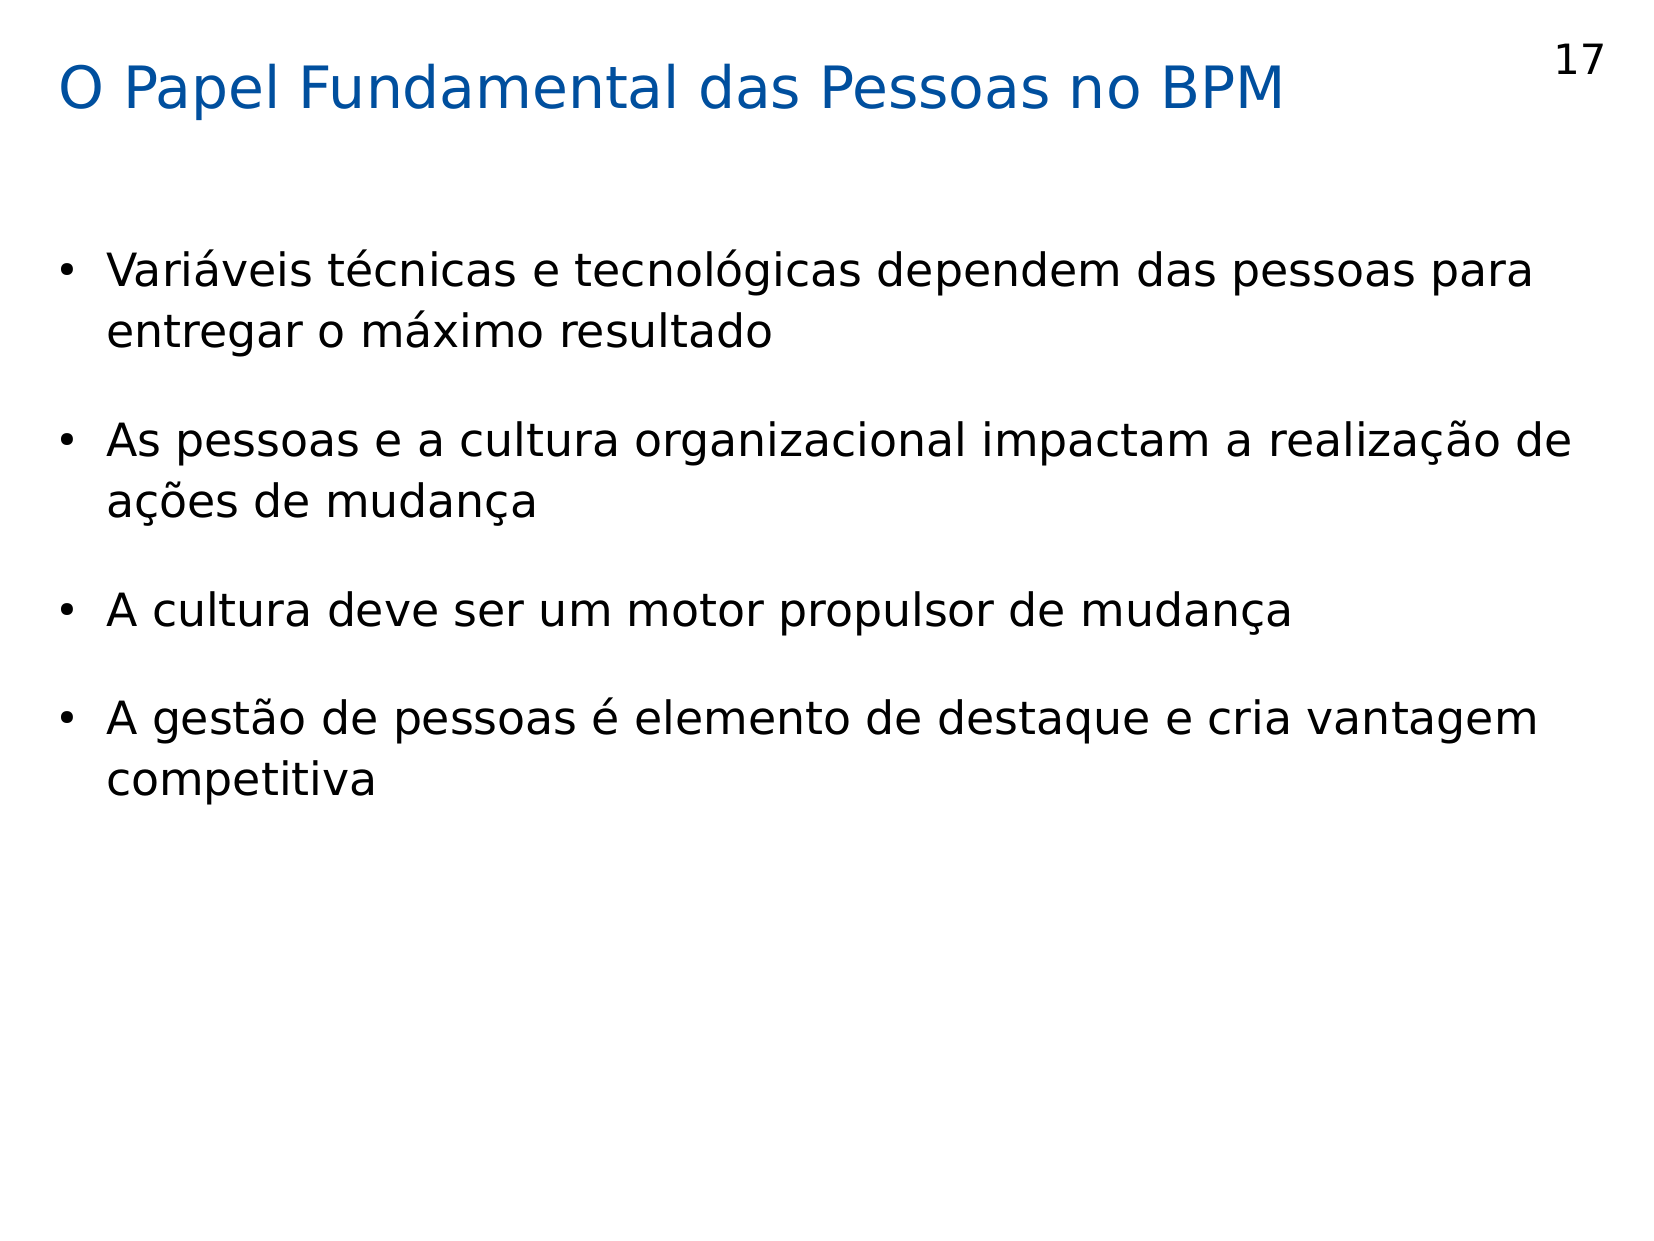

# O Papel Fundamental das Pessoas no BPM
17
Variáveis técnicas e tecnológicas dependem das pessoas para entregar o máximo resultado
As pessoas e a cultura organizacional impactam a realização de ações de mudança
A cultura deve ser um motor propulsor de mudança
A gestão de pessoas é elemento de destaque e cria vantagem competitiva